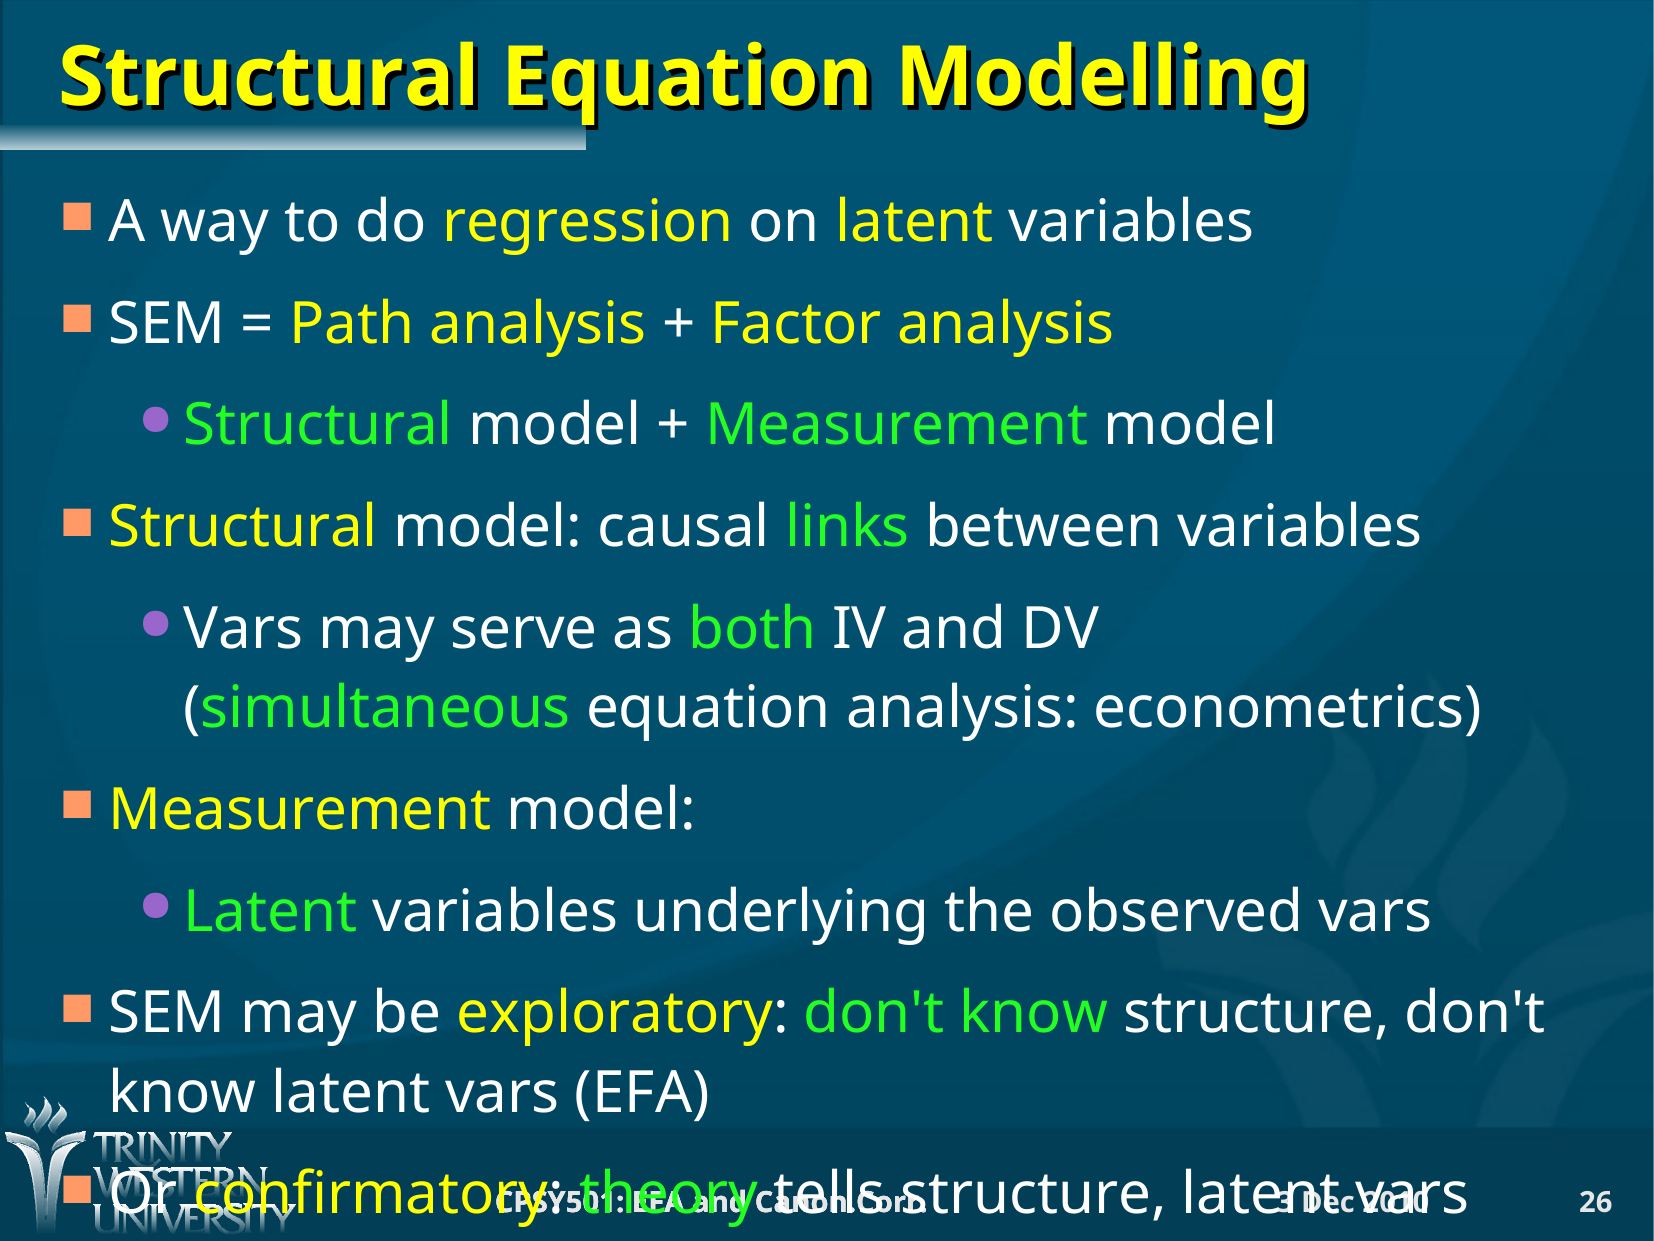

# Structural Equation Modelling
A way to do regression on latent variables
SEM = Path analysis + Factor analysis
Structural model + Measurement model
Structural model: causal links between variables
Vars may serve as both IV and DV
(simultaneous equation analysis: econometrics)
Measurement model:
Latent variables underlying the observed vars
SEM may be exploratory: don't know structure, don't know latent vars (EFA)
Or confirmatory: theory tells structure, latent vars
CPSY501: EFA and Canon.Corr.
3 Dec 2010
26